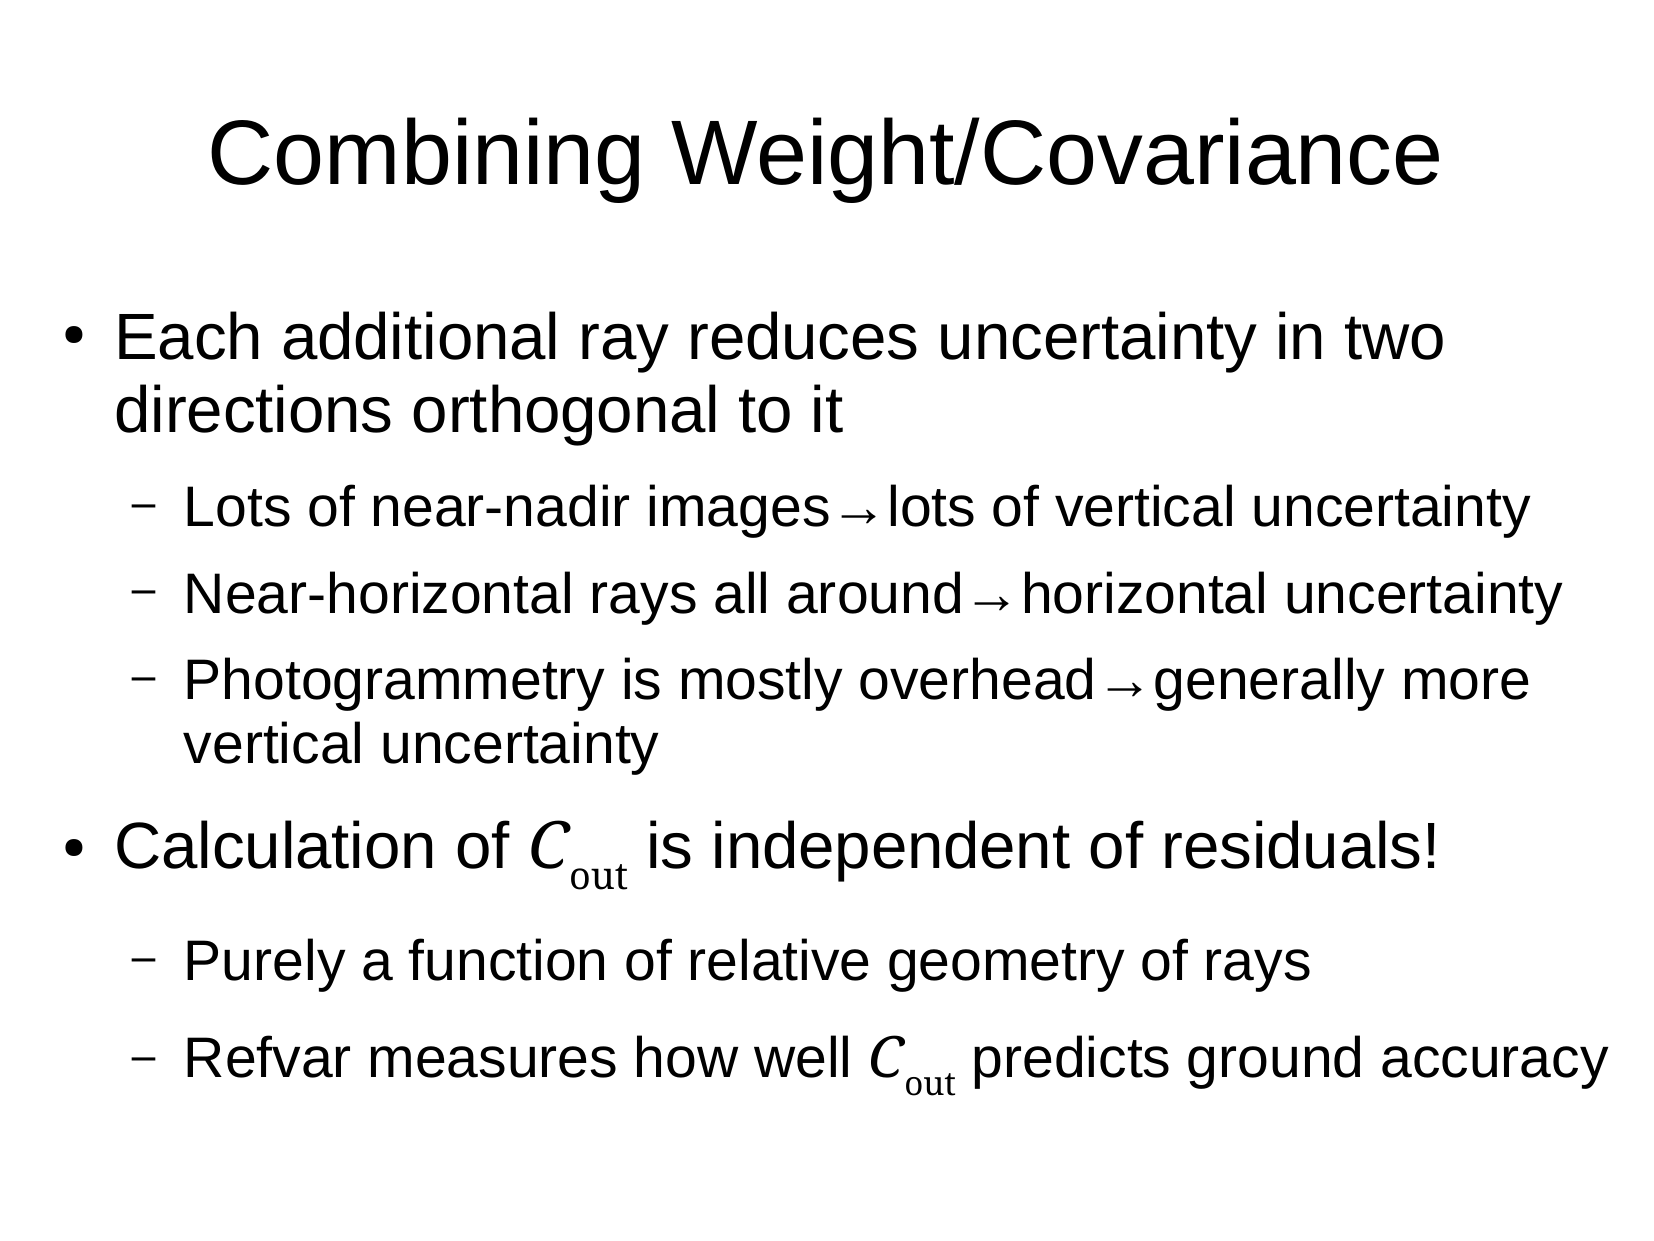

# Combining Weight/Covariance
Each additional ray reduces uncertainty in two directions orthogonal to it
Lots of near-nadir images→lots of vertical uncertainty
Near-horizontal rays all around→horizontal uncertainty
Photogrammetry is mostly overhead→generally more vertical uncertainty
Calculation of Cout is independent of residuals!
Purely a function of relative geometry of rays
Refvar measures how well Cout predicts ground accuracy